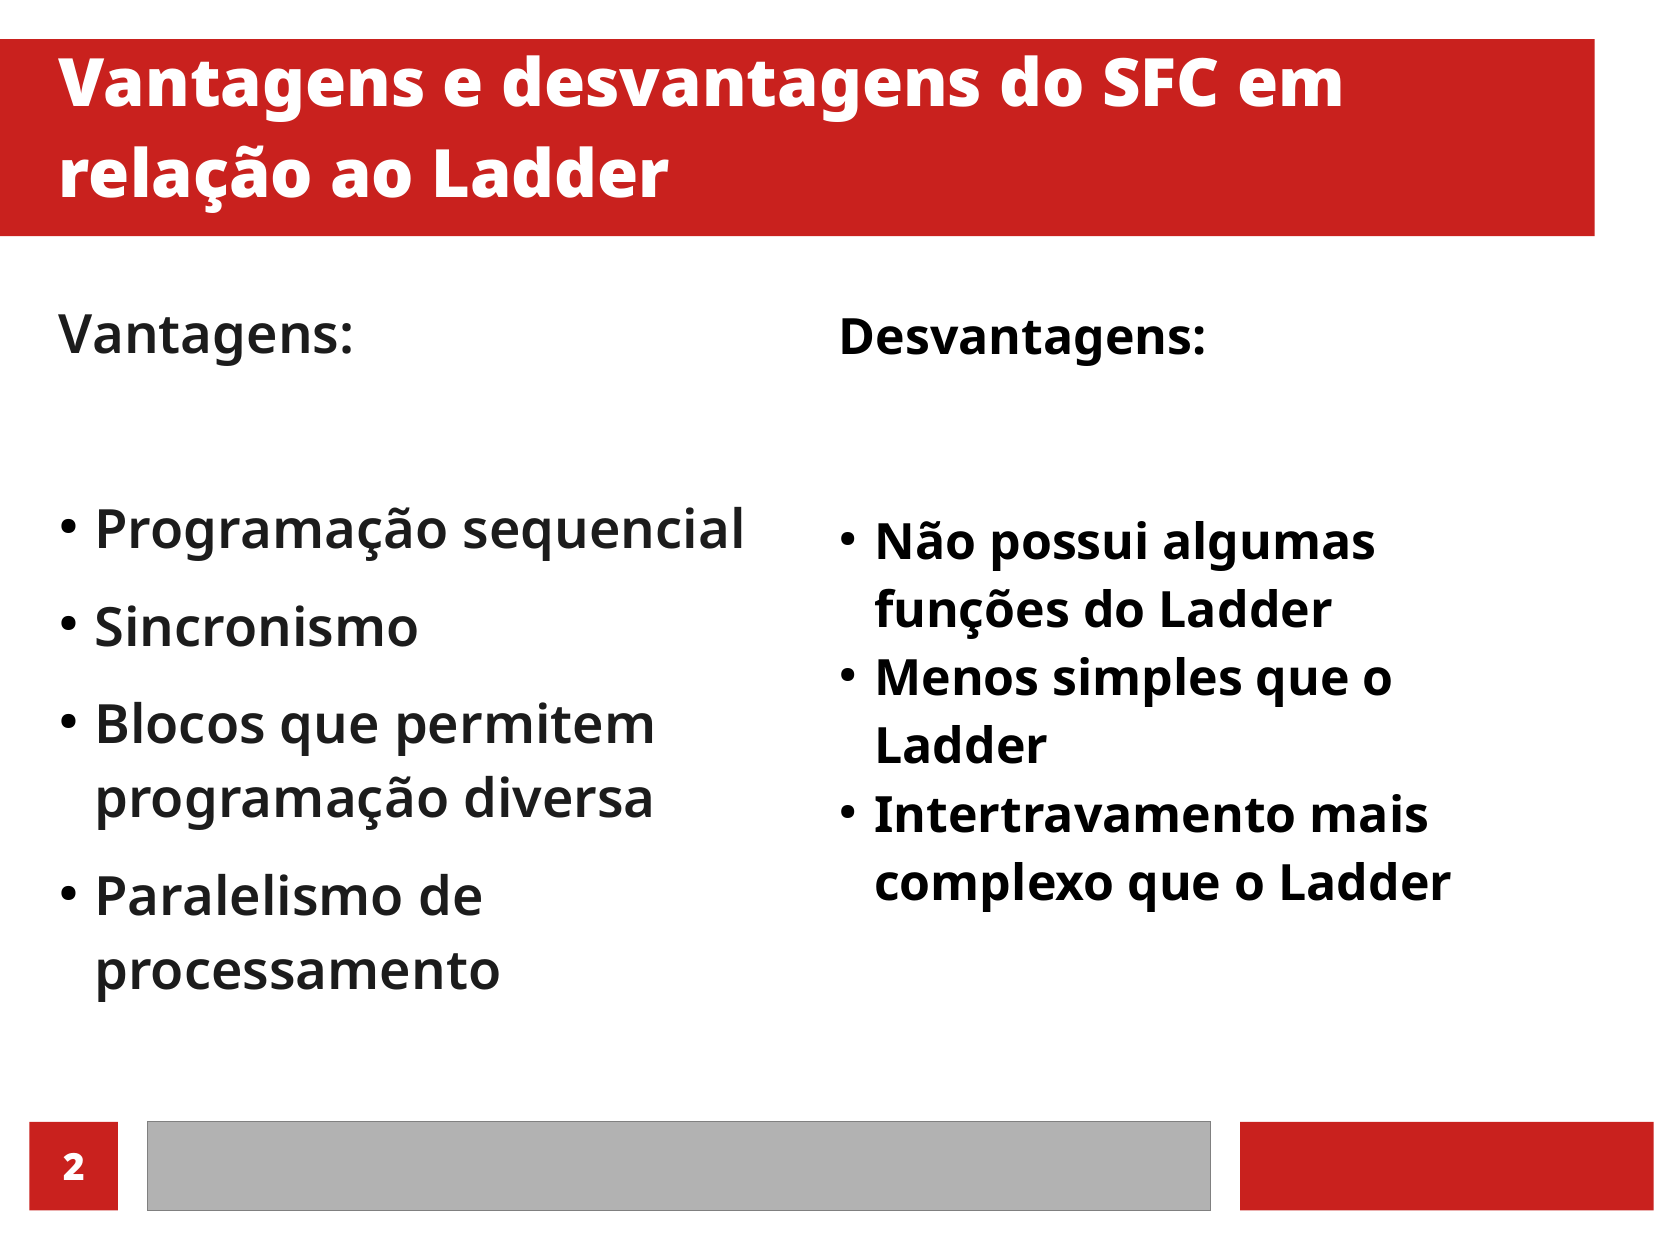

# Vantagens e desvantagens do SFC em relação ao Ladder
Desvantagens:
Não possui algumas funções do Ladder
Menos simples que o Ladder
Intertravamento mais complexo que o Ladder
Vantagens:
Programação sequencial
Sincronismo
Blocos que permitem programação diversa
Paralelismo de processamento
2